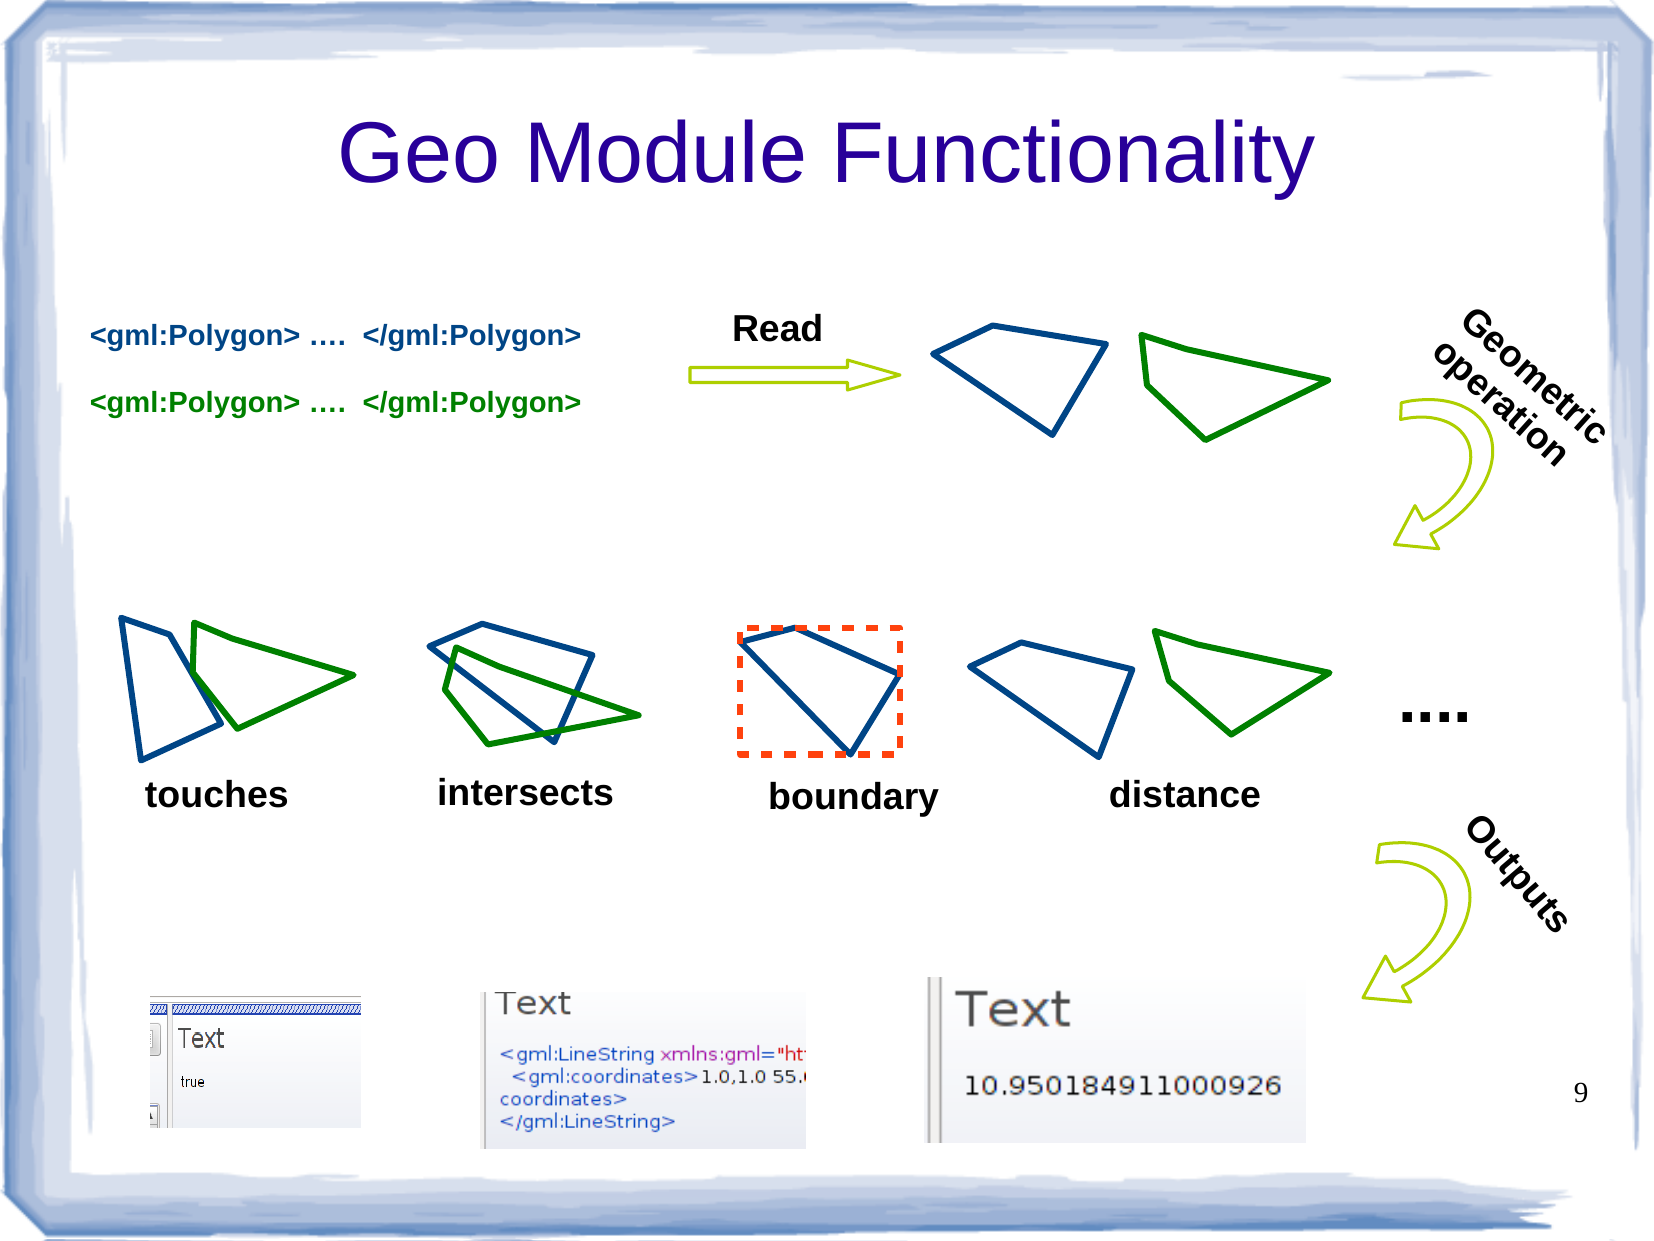

# Geo Module Functionality
Read
<gml:Polygon> …. </gml:Polygon>
Geometric operation
<gml:Polygon> …. </gml:Polygon>
....
intersects
touches
distance
boundary
Outputs
9